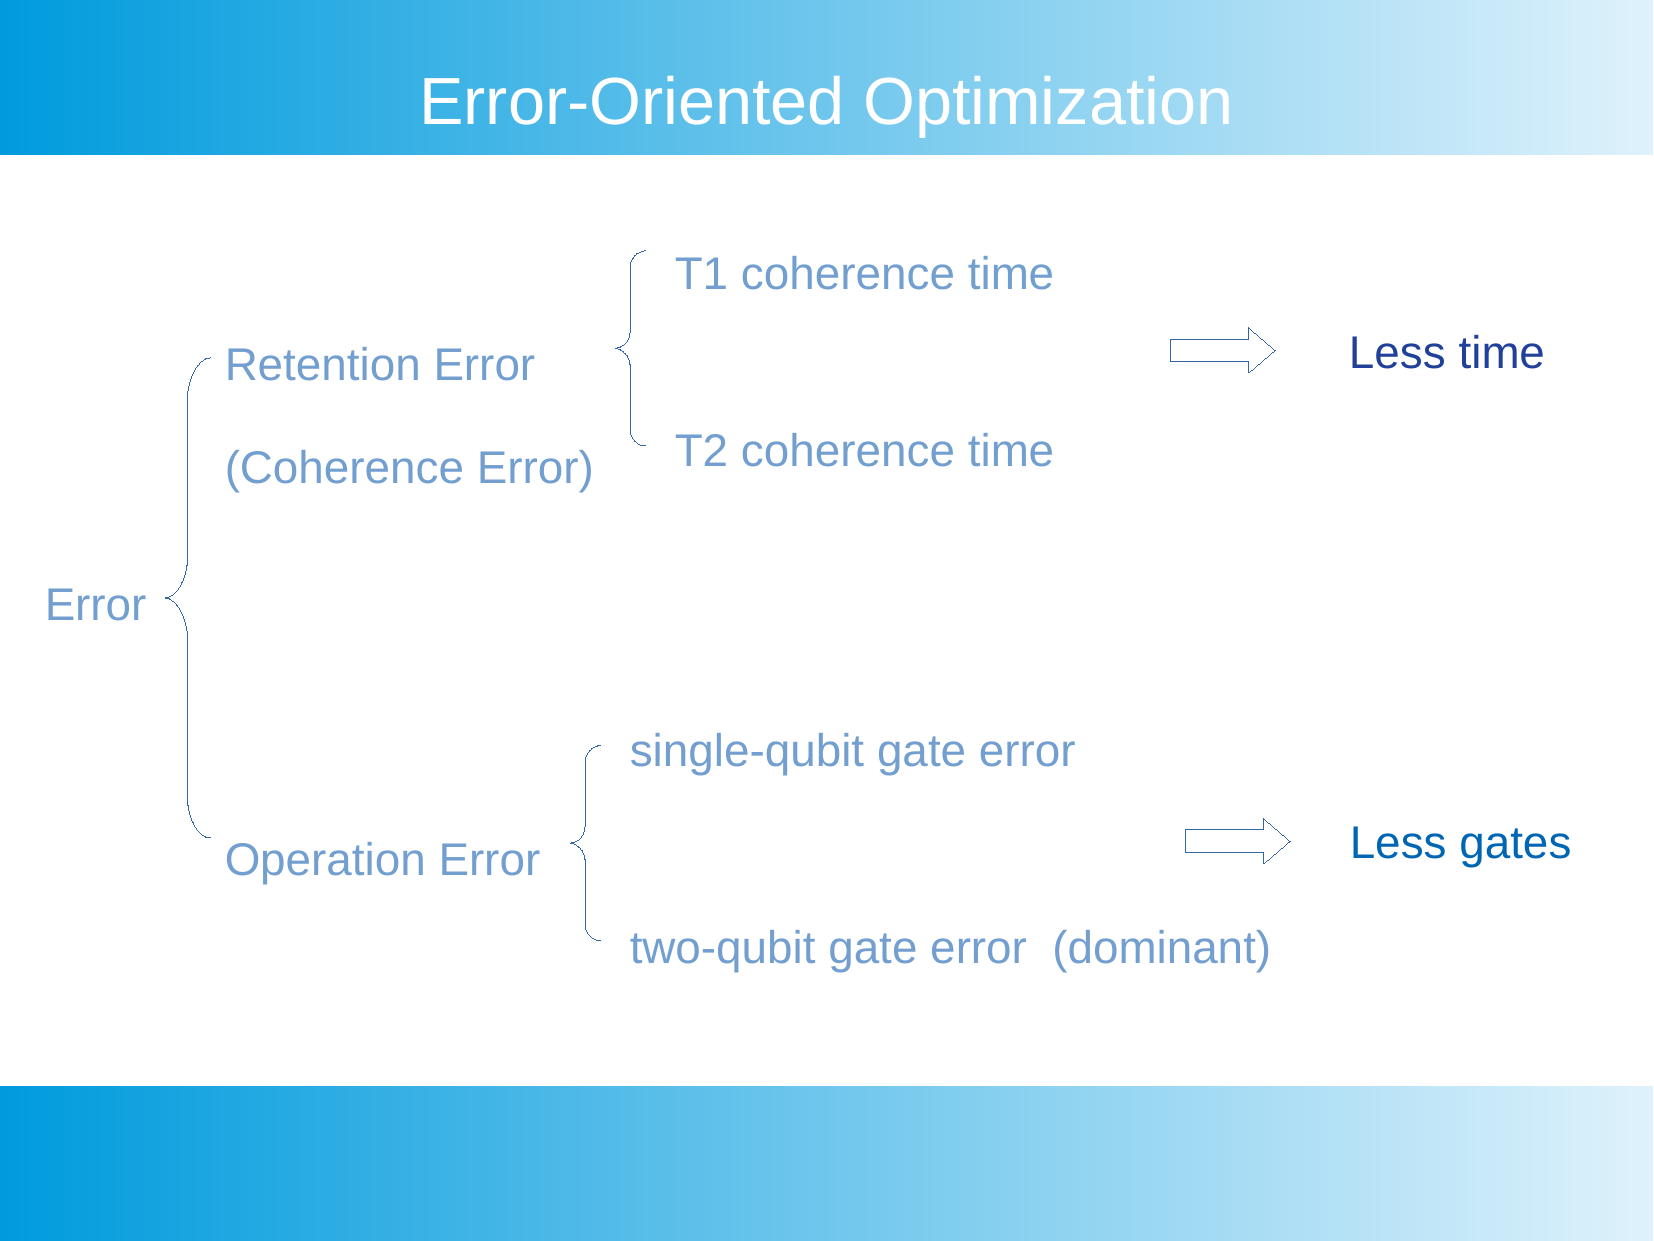

# Error-Oriented Optimization
T1 coherence time
Less time
Retention Error
(Coherence Error)
T2 coherence time
Error
single-qubit gate error
Less gates
Operation Error
two-qubit gate error (dominant)